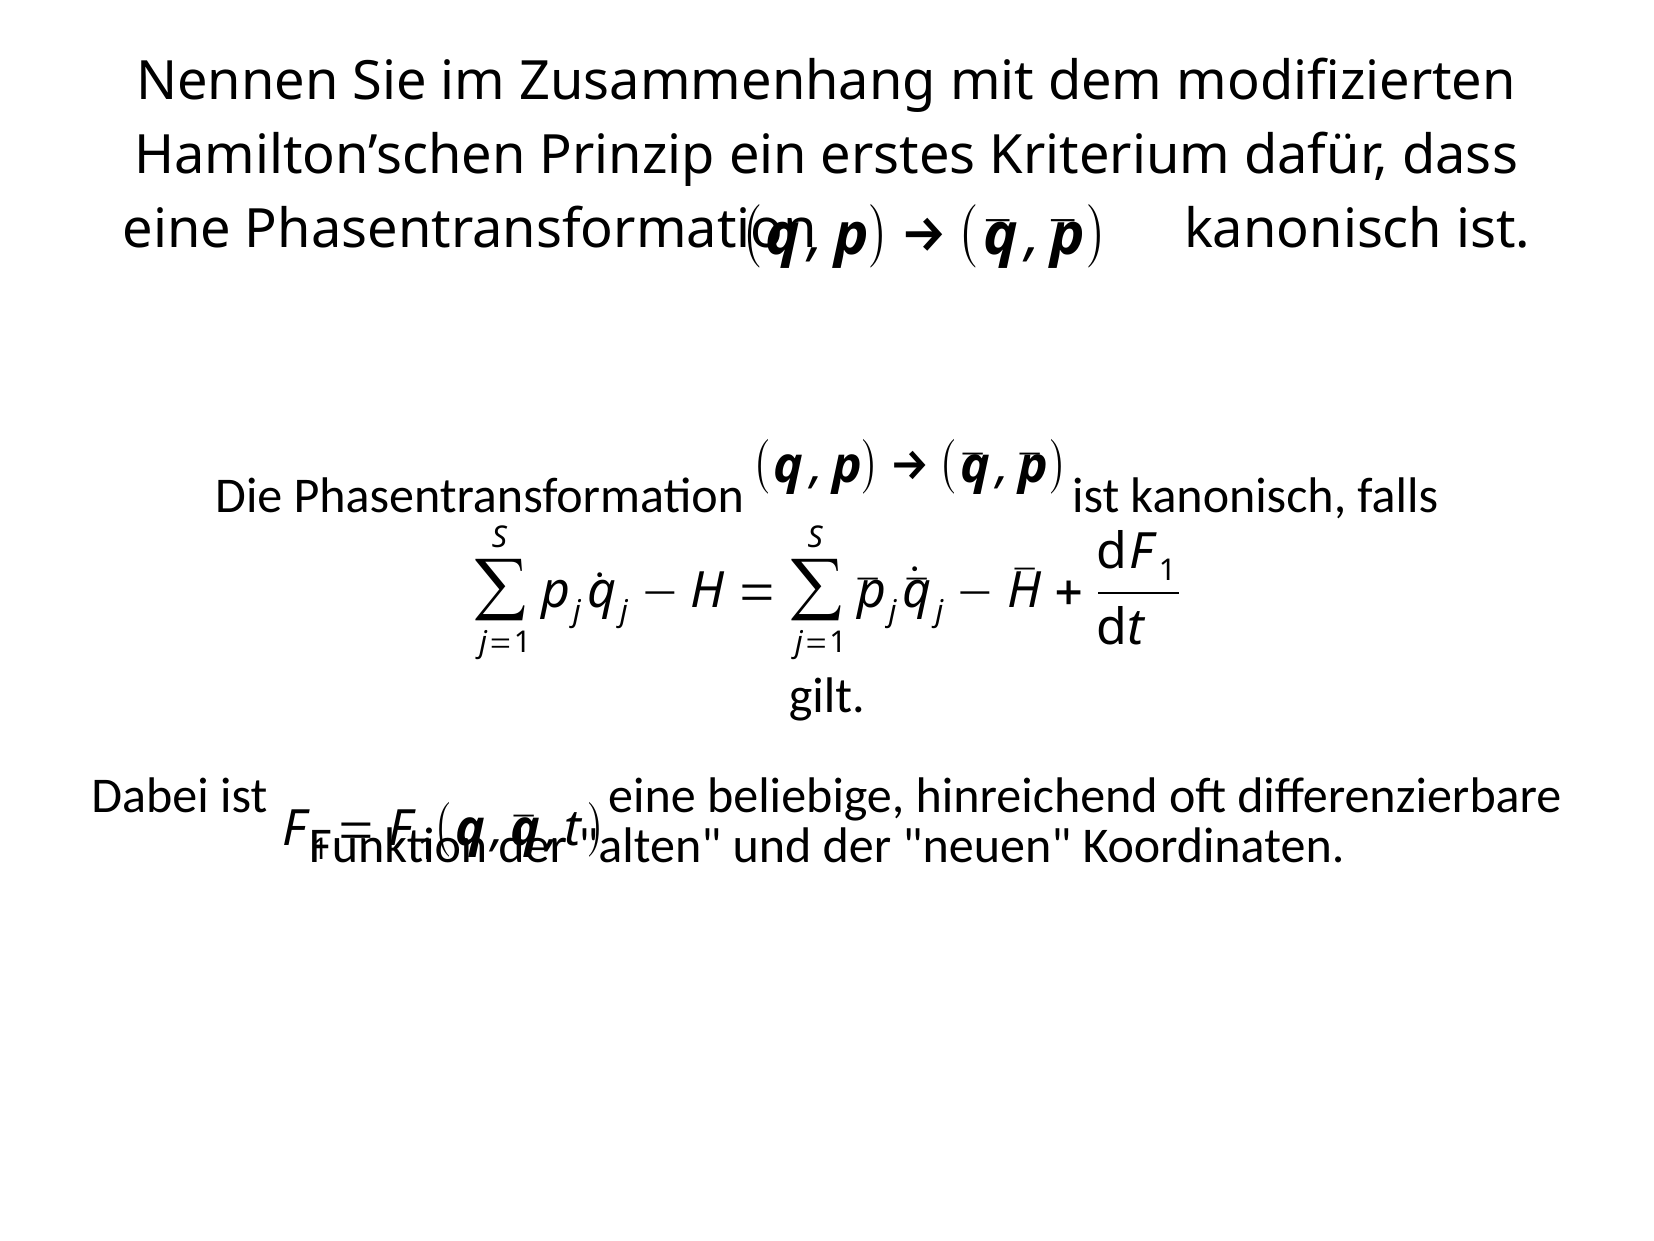

# Nennen Sie im Zusammenhang mit dem modifizierten Hamilton’schen Prinzip ein erstes Kriterium dafür, dass eine Phasentransformation					 kanonisch ist.
Die Phasentransformation				 ist kanonisch, falls
gilt.
Dabei ist					eine beliebige, hinreichend oft differenzierbare Funktion der "alten" und der "neuen" Koordinaten.